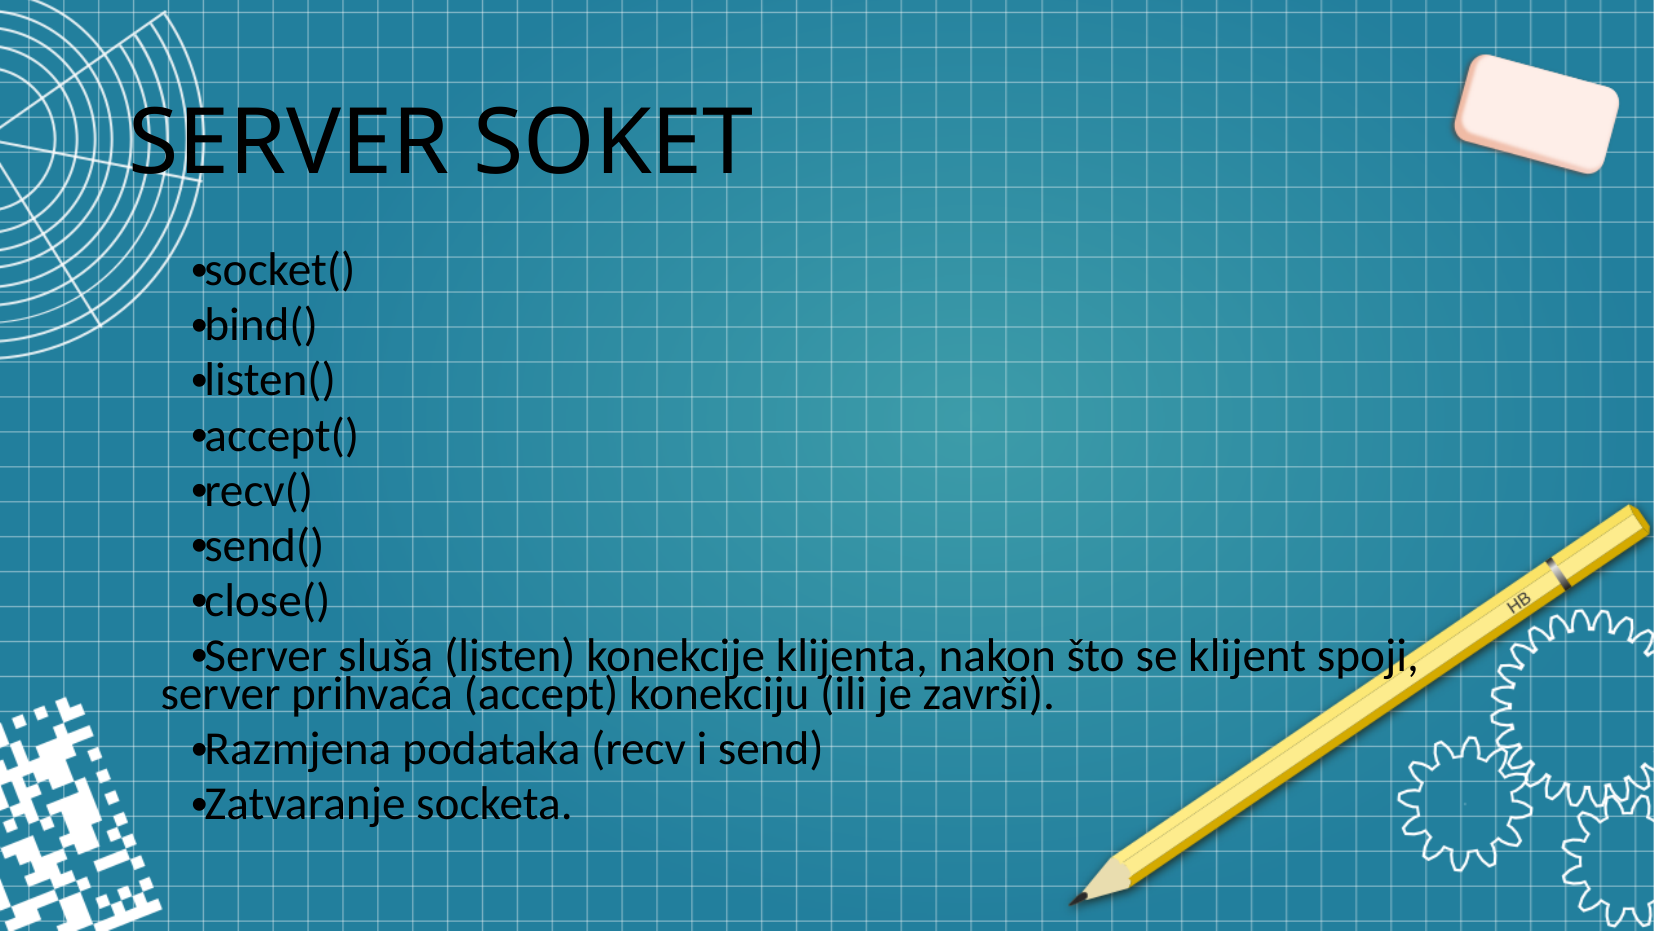

# SERVER SOKET
socket()
bind()
listen()
accept()
recv()
send()
close()
Server sluša (listen) konekcije klijenta, nakon što se klijent spoji, server prihvaća (accept) konekciju (ili je završi).
Razmjena podataka (recv i send)
Zatvaranje socketa.